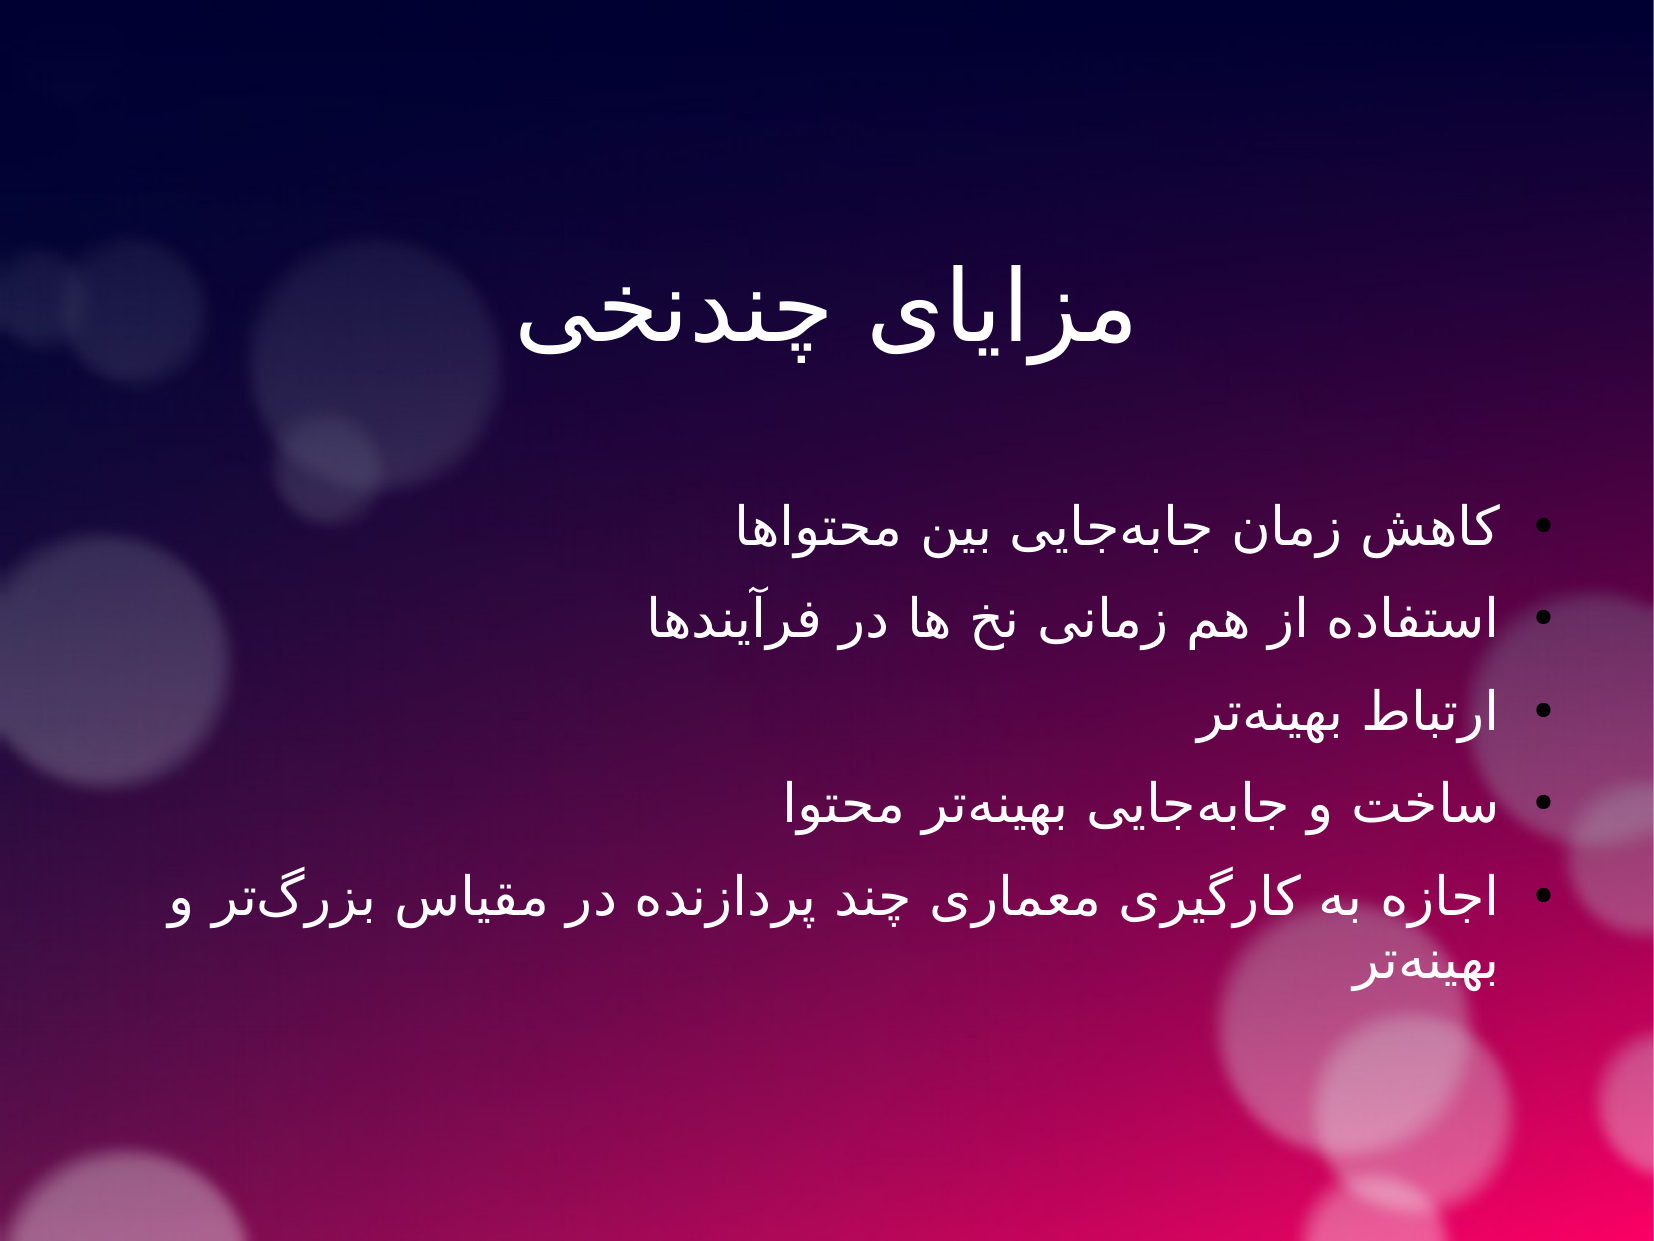

# مزایای چندنخی
کاهش زمان جابه‌جایی بین محتواها
استفاده از هم زمانی نخ ها در فرآیندها
ارتباط بهینه‌تر
ساخت و جابه‌جایی بهینه‌تر محتوا
اجازه به کارگیری معماری چند پردازنده در مقیاس بزرگ‌تر و بهینه‌تر